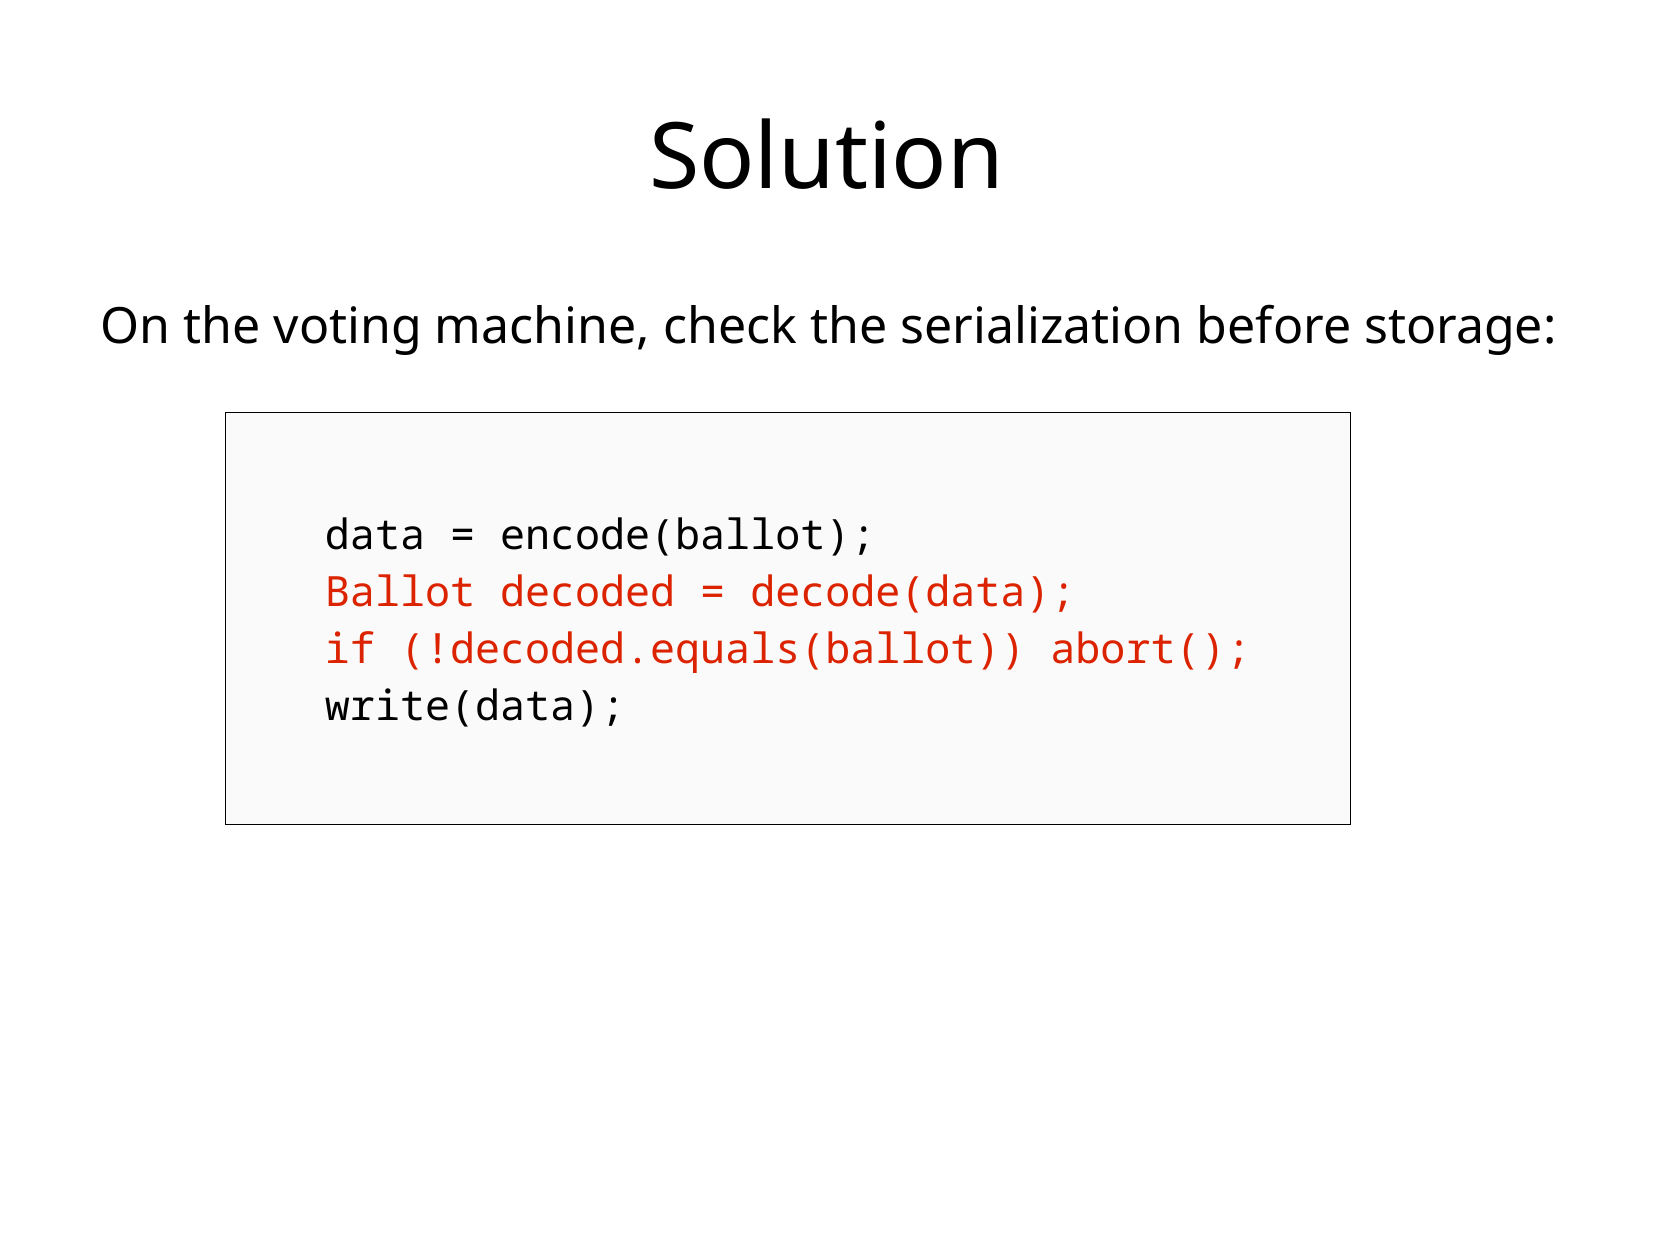

# Solution
On the voting machine, check the serialization before storage:
data = encode(ballot);
Ballot decoded = decode(data);
if (!decoded.equals(ballot)) abort();
write(data);